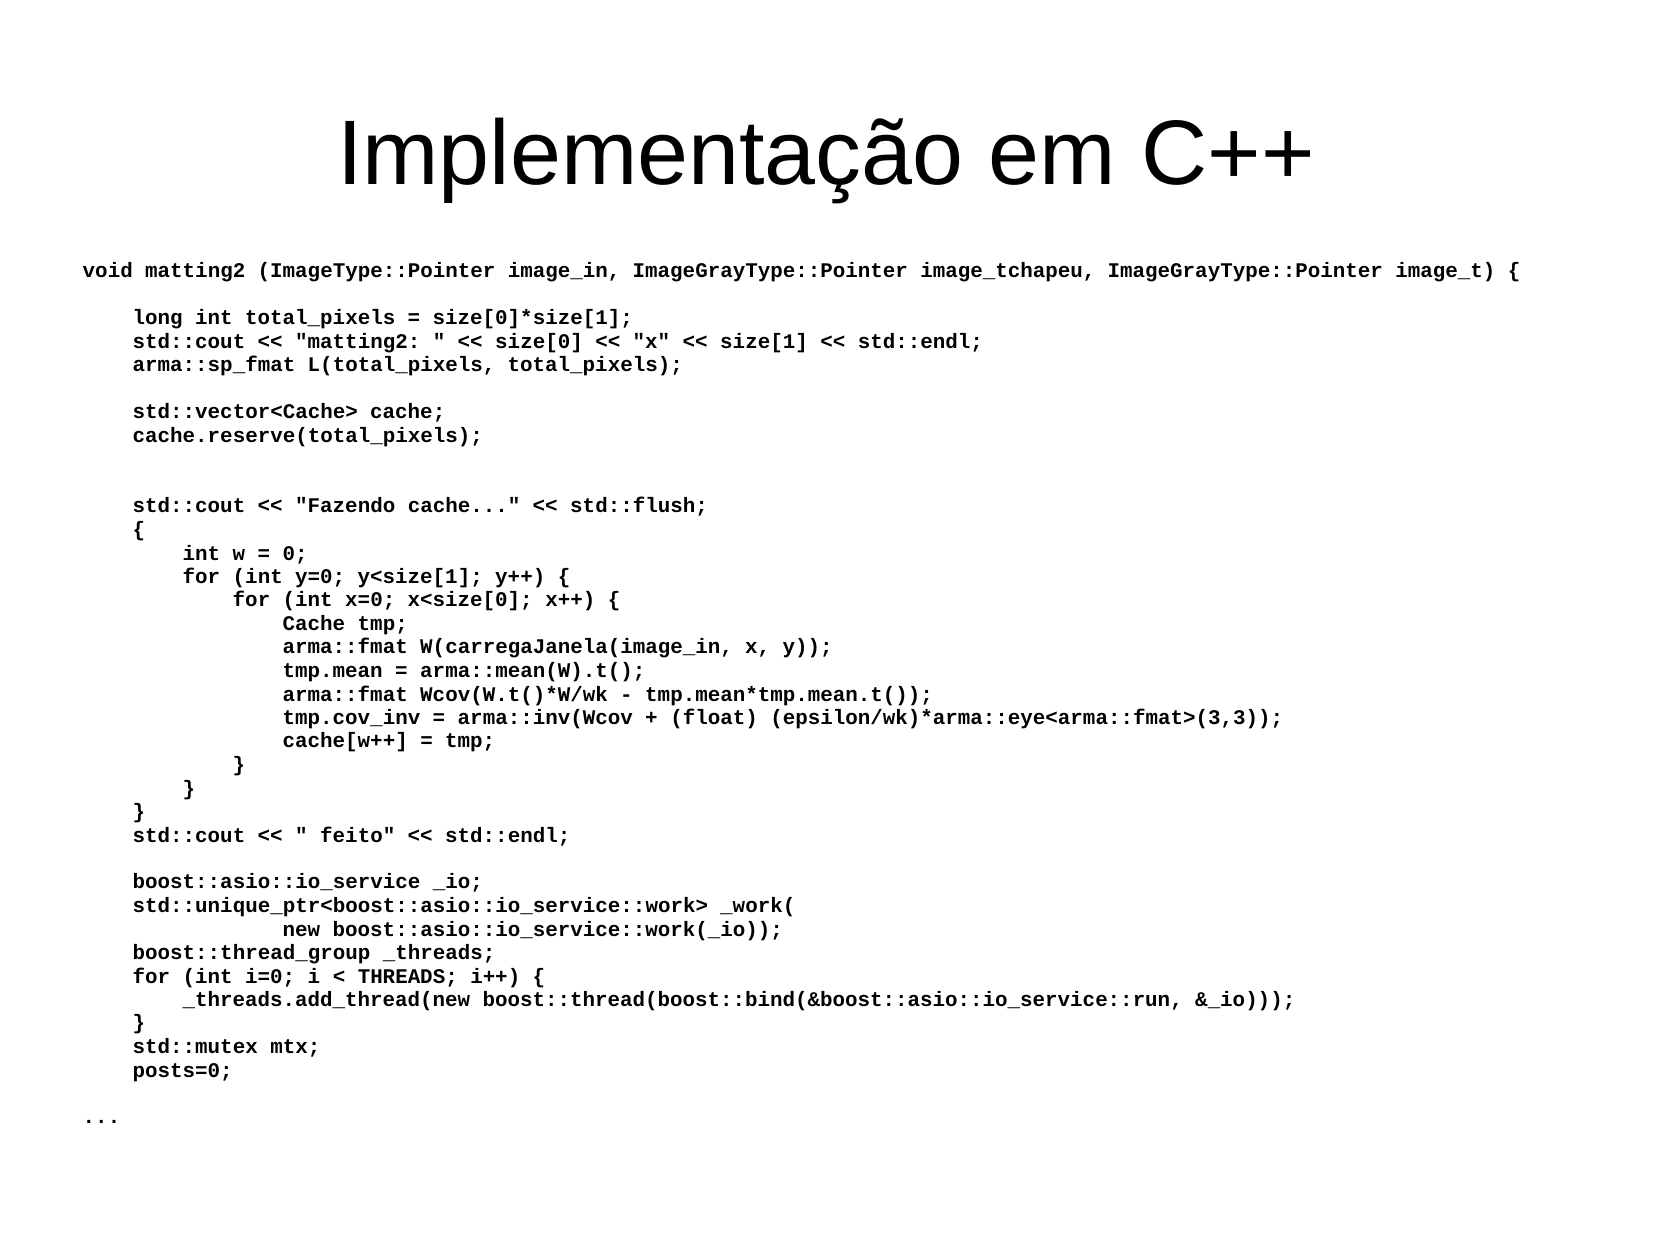

# Implementação em C++
void matting2 (ImageType::Pointer image_in, ImageGrayType::Pointer image_tchapeu, ImageGrayType::Pointer image_t) {
 long int total_pixels = size[0]*size[1];
 std::cout << "matting2: " << size[0] << "x" << size[1] << std::endl;
 arma::sp_fmat L(total_pixels, total_pixels);
 std::vector<Cache> cache;
 cache.reserve(total_pixels);
 std::cout << "Fazendo cache..." << std::flush;
 {
 int w = 0;
 for (int y=0; y<size[1]; y++) {
 for (int x=0; x<size[0]; x++) {
 Cache tmp;
 arma::fmat W(carregaJanela(image_in, x, y));
 tmp.mean = arma::mean(W).t();
 arma::fmat Wcov(W.t()*W/wk - tmp.mean*tmp.mean.t());
 tmp.cov_inv = arma::inv(Wcov + (float) (epsilon/wk)*arma::eye<arma::fmat>(3,3));
 cache[w++] = tmp;
 }
 }
 }
 std::cout << " feito" << std::endl;
 boost::asio::io_service _io;
 std::unique_ptr<boost::asio::io_service::work> _work(
 new boost::asio::io_service::work(_io));
 boost::thread_group _threads;
 for (int i=0; i < THREADS; i++) {
 _threads.add_thread(new boost::thread(boost::bind(&boost::asio::io_service::run, &_io)));
 }
 std::mutex mtx;
 posts=0;
...